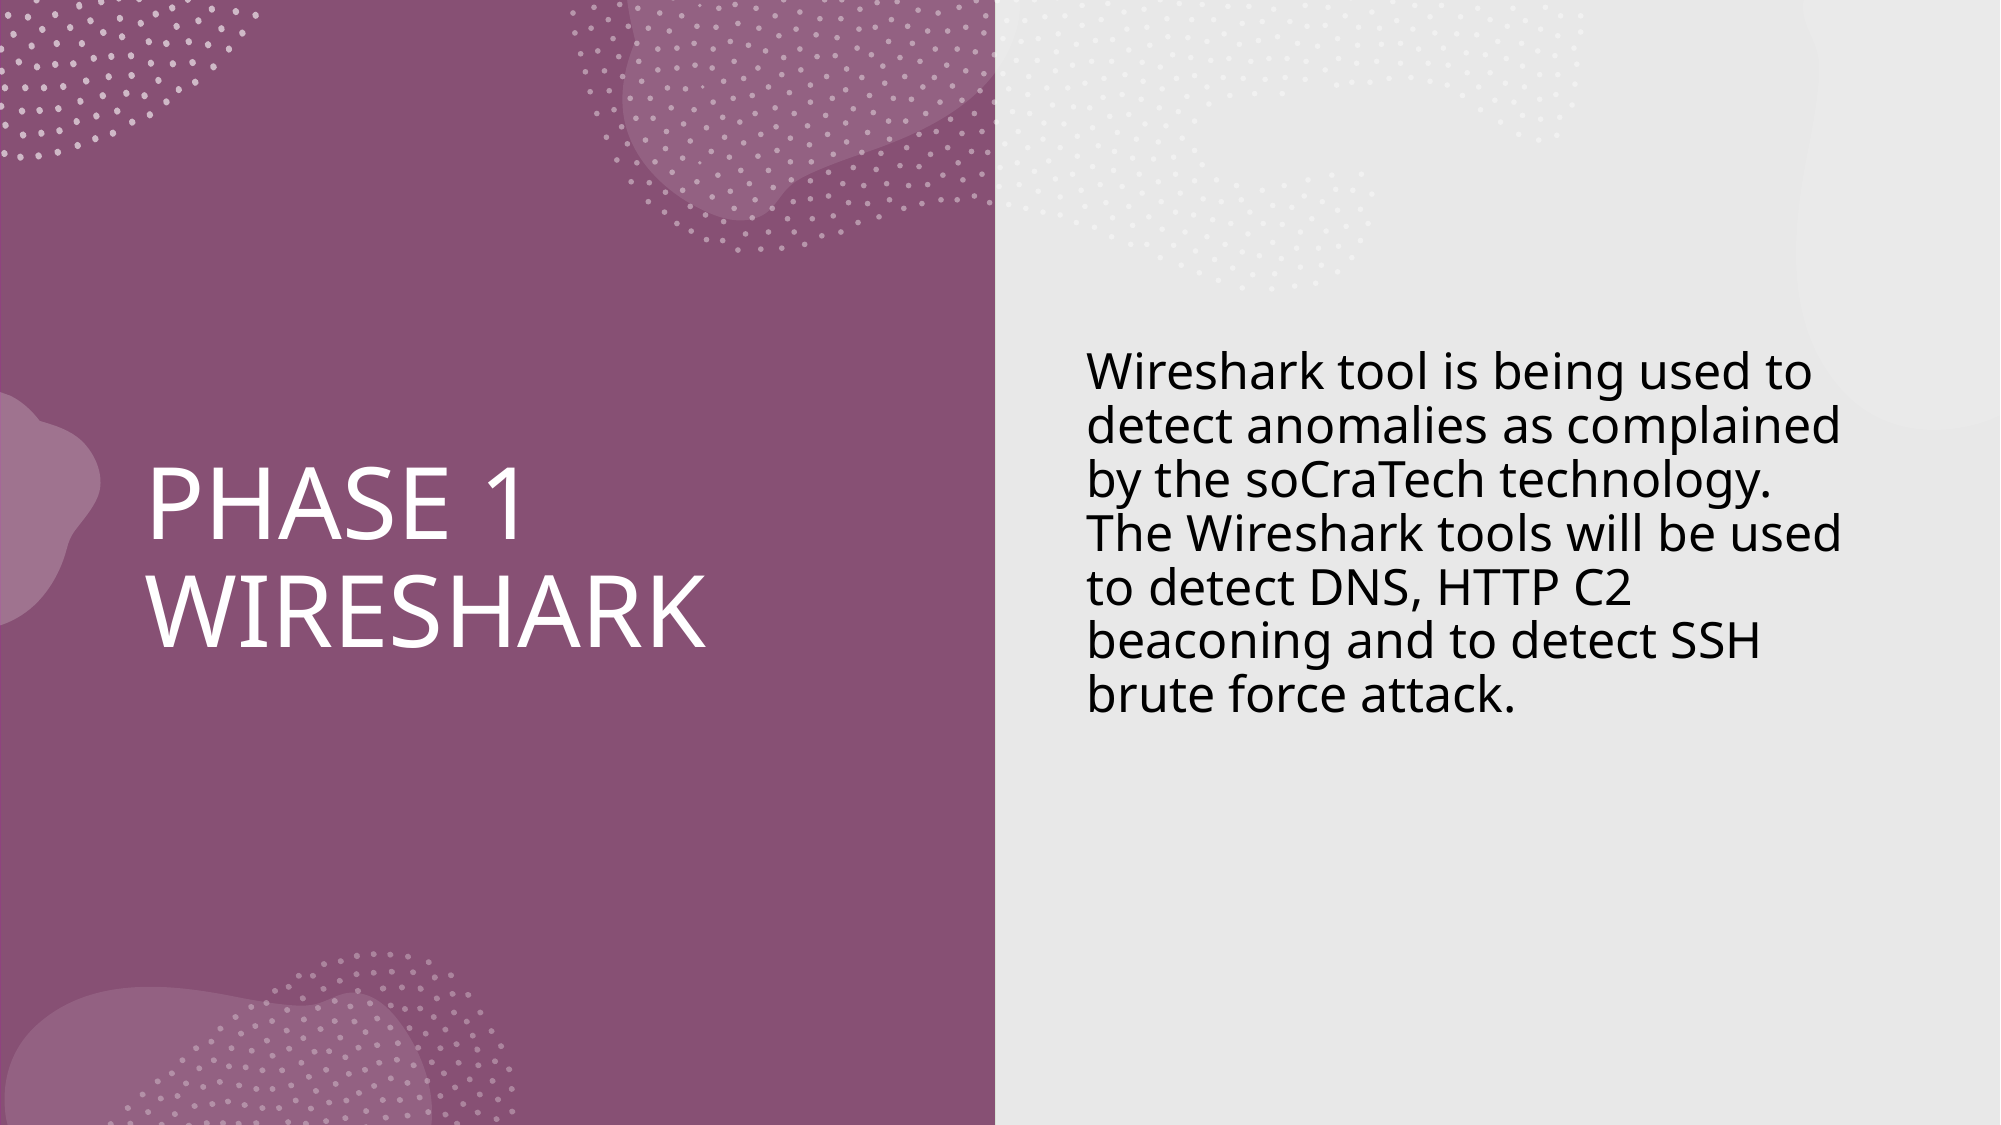

# PHASE 1 WIRESHARK
Wireshark tool is being used to detect anomalies as complained by the soCraTech technology. The Wireshark tools will be used to detect DNS, HTTP C2 beaconing and to detect SSH brute force attack.